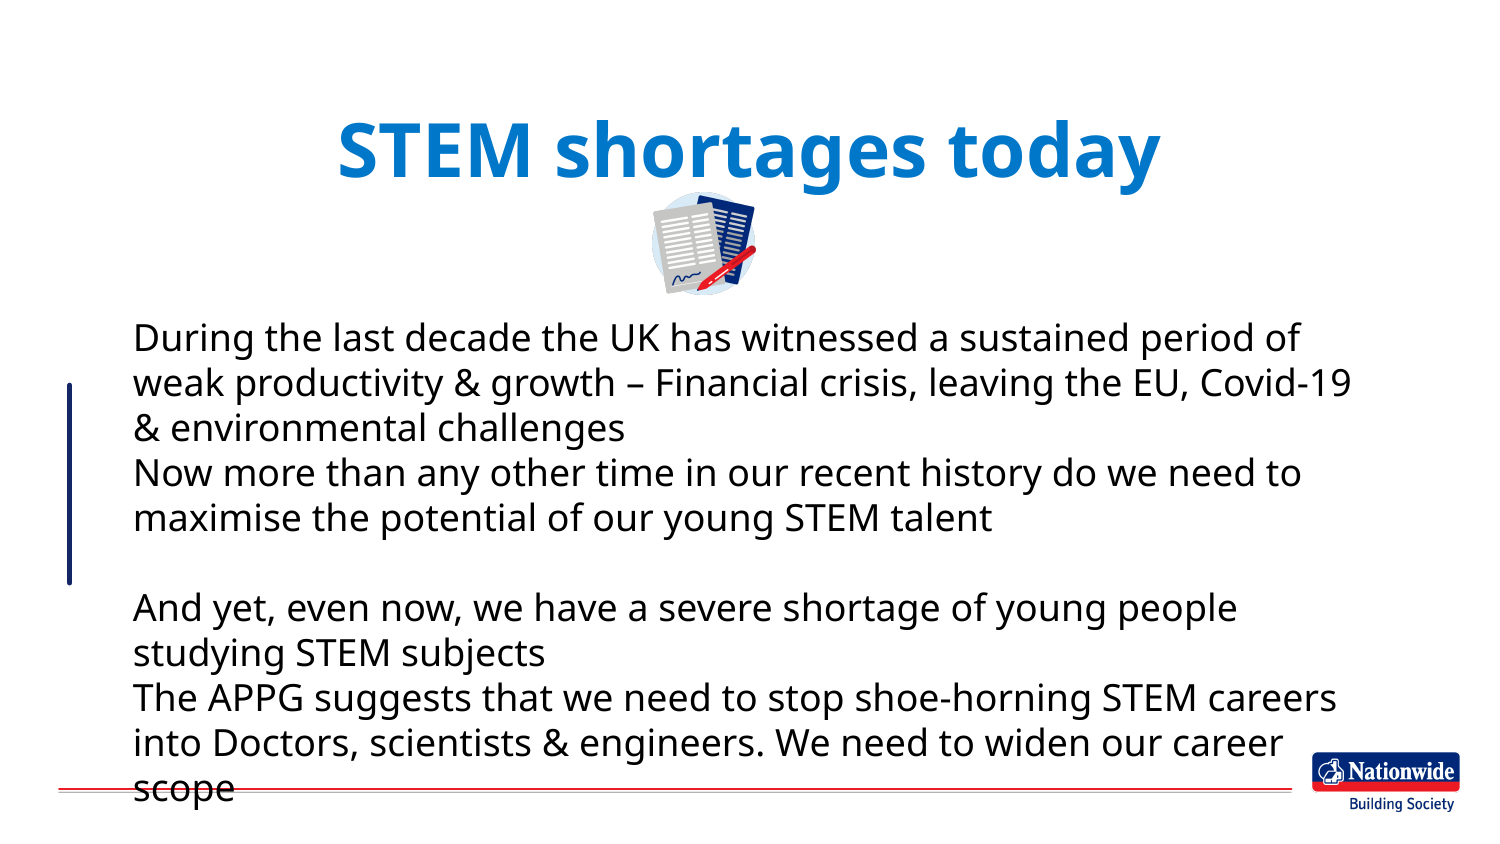

# STEM shortages today
During the last decade the UK has witnessed a sustained period of weak productivity & growth – Financial crisis, leaving the EU, Covid-19 & environmental challenges
Now more than any other time in our recent history do we need to maximise the potential of our young STEM talent
And yet, even now, we have a severe shortage of young people studying STEM subjects
The APPG suggests that we need to stop shoe-horning STEM careers into Doctors, scientists & engineers. We need to widen our career scope